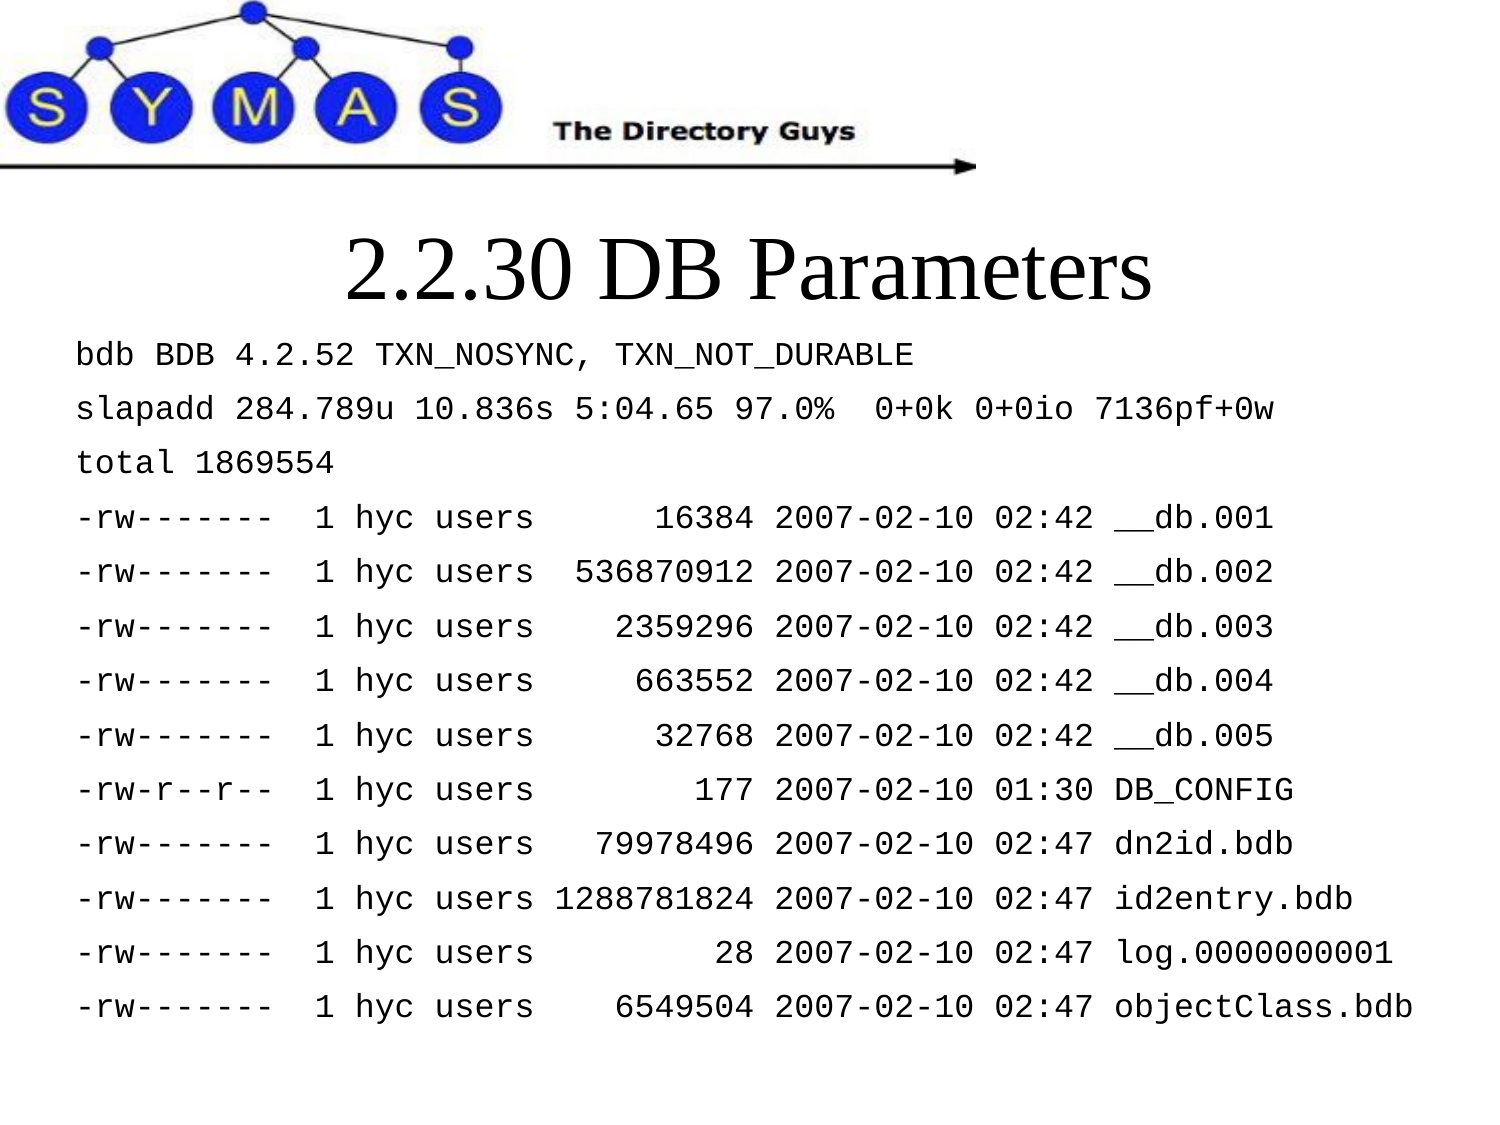

# 2.2.30 DB Parameters
bdb BDB 4.2.52 TXN_NOSYNC, TXN_NOT_DURABLE
slapadd 284.789u 10.836s 5:04.65 97.0% 0+0k 0+0io 7136pf+0w
total 1869554
-rw------- 1 hyc users 16384 2007-02-10 02:42 __db.001
-rw------- 1 hyc users 536870912 2007-02-10 02:42 __db.002
-rw------- 1 hyc users 2359296 2007-02-10 02:42 __db.003
-rw------- 1 hyc users 663552 2007-02-10 02:42 __db.004
-rw------- 1 hyc users 32768 2007-02-10 02:42 __db.005
-rw-r--r-- 1 hyc users 177 2007-02-10 01:30 DB_CONFIG
-rw------- 1 hyc users 79978496 2007-02-10 02:47 dn2id.bdb
-rw------- 1 hyc users 1288781824 2007-02-10 02:47 id2entry.bdb
-rw------- 1 hyc users 28 2007-02-10 02:47 log.0000000001
-rw------- 1 hyc users 6549504 2007-02-10 02:47 objectClass.bdb